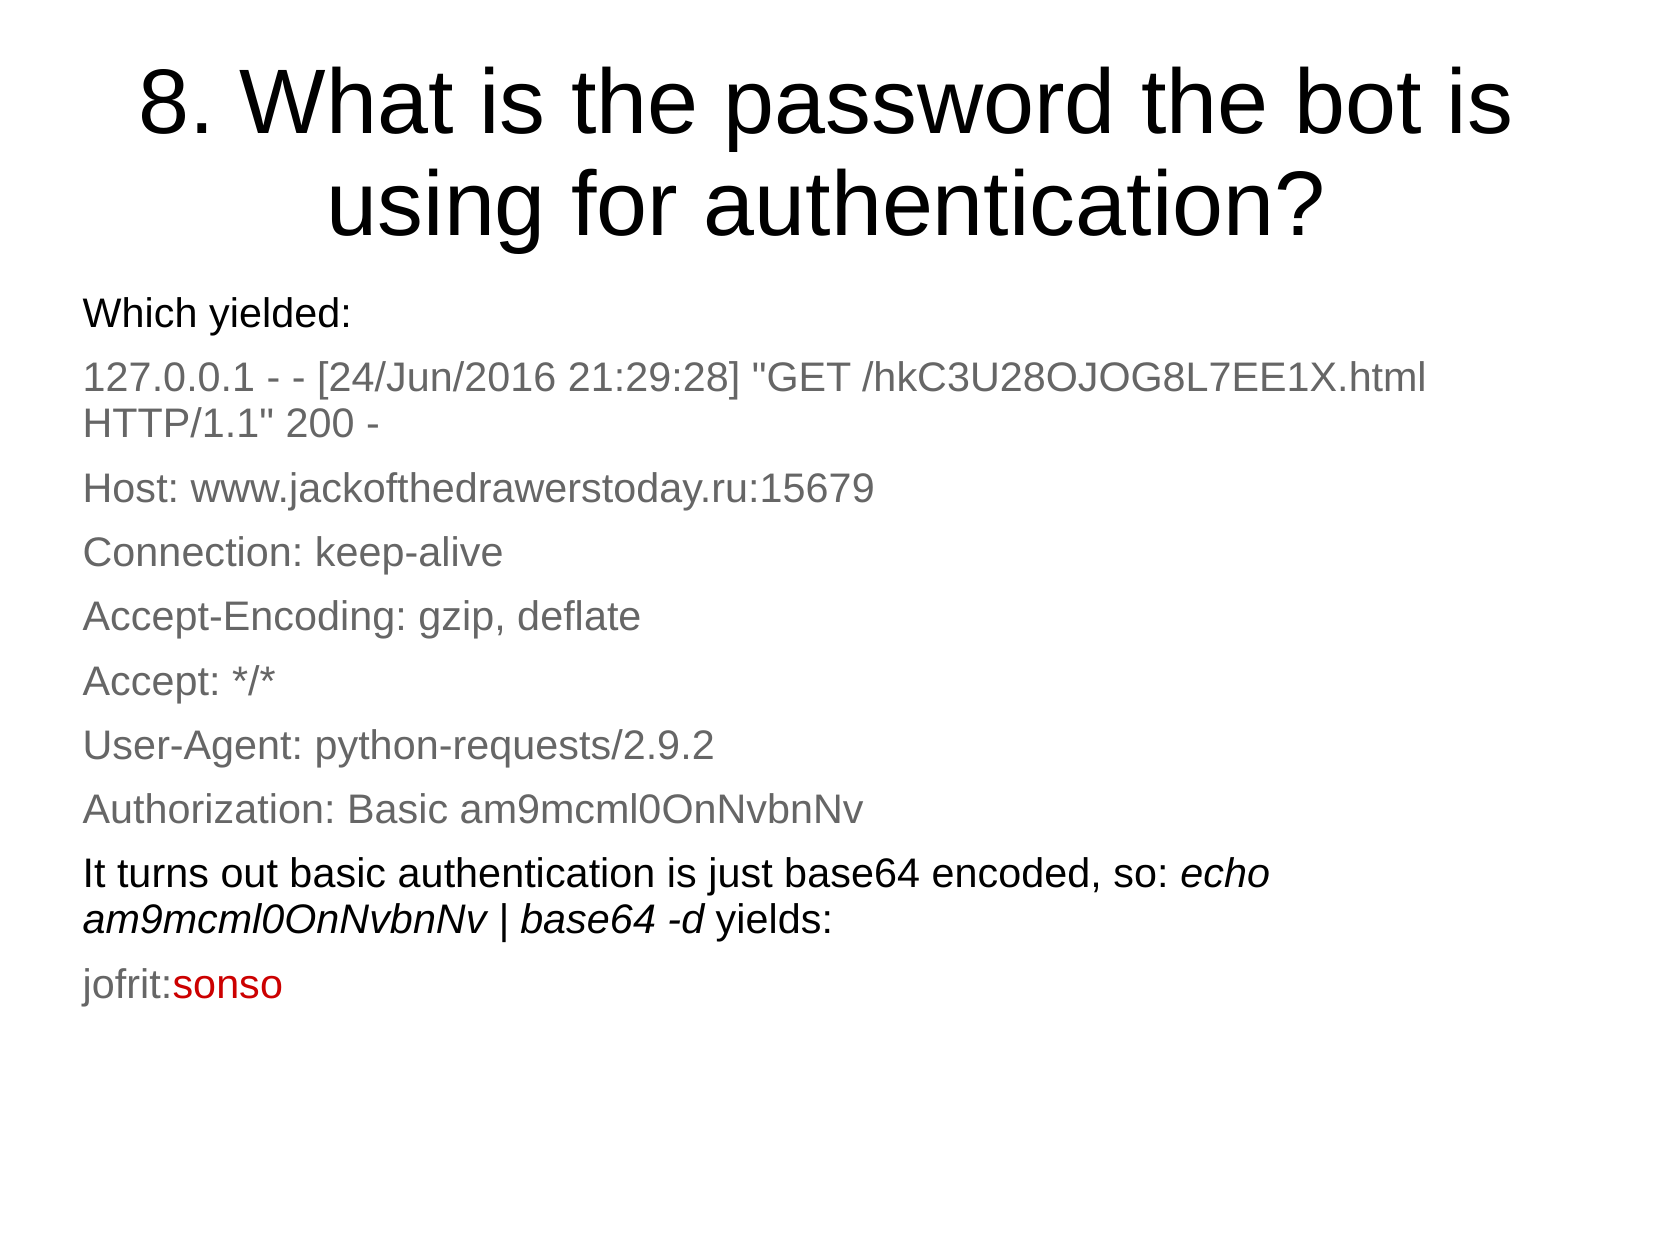

# 8. What is the password the bot is using for authentication?
Which yielded:
127.0.0.1 - - [24/Jun/2016 21:29:28] "GET /hkC3U28OJOG8L7EE1X.html HTTP/1.1" 200 -
Host: www.jackofthedrawerstoday.ru:15679
Connection: keep-alive
Accept-Encoding: gzip, deflate
Accept: */*
User-Agent: python-requests/2.9.2
Authorization: Basic am9mcml0OnNvbnNv
It turns out basic authentication is just base64 encoded, so: echo am9mcml0OnNvbnNv | base64 -d yields:
jofrit:sonso